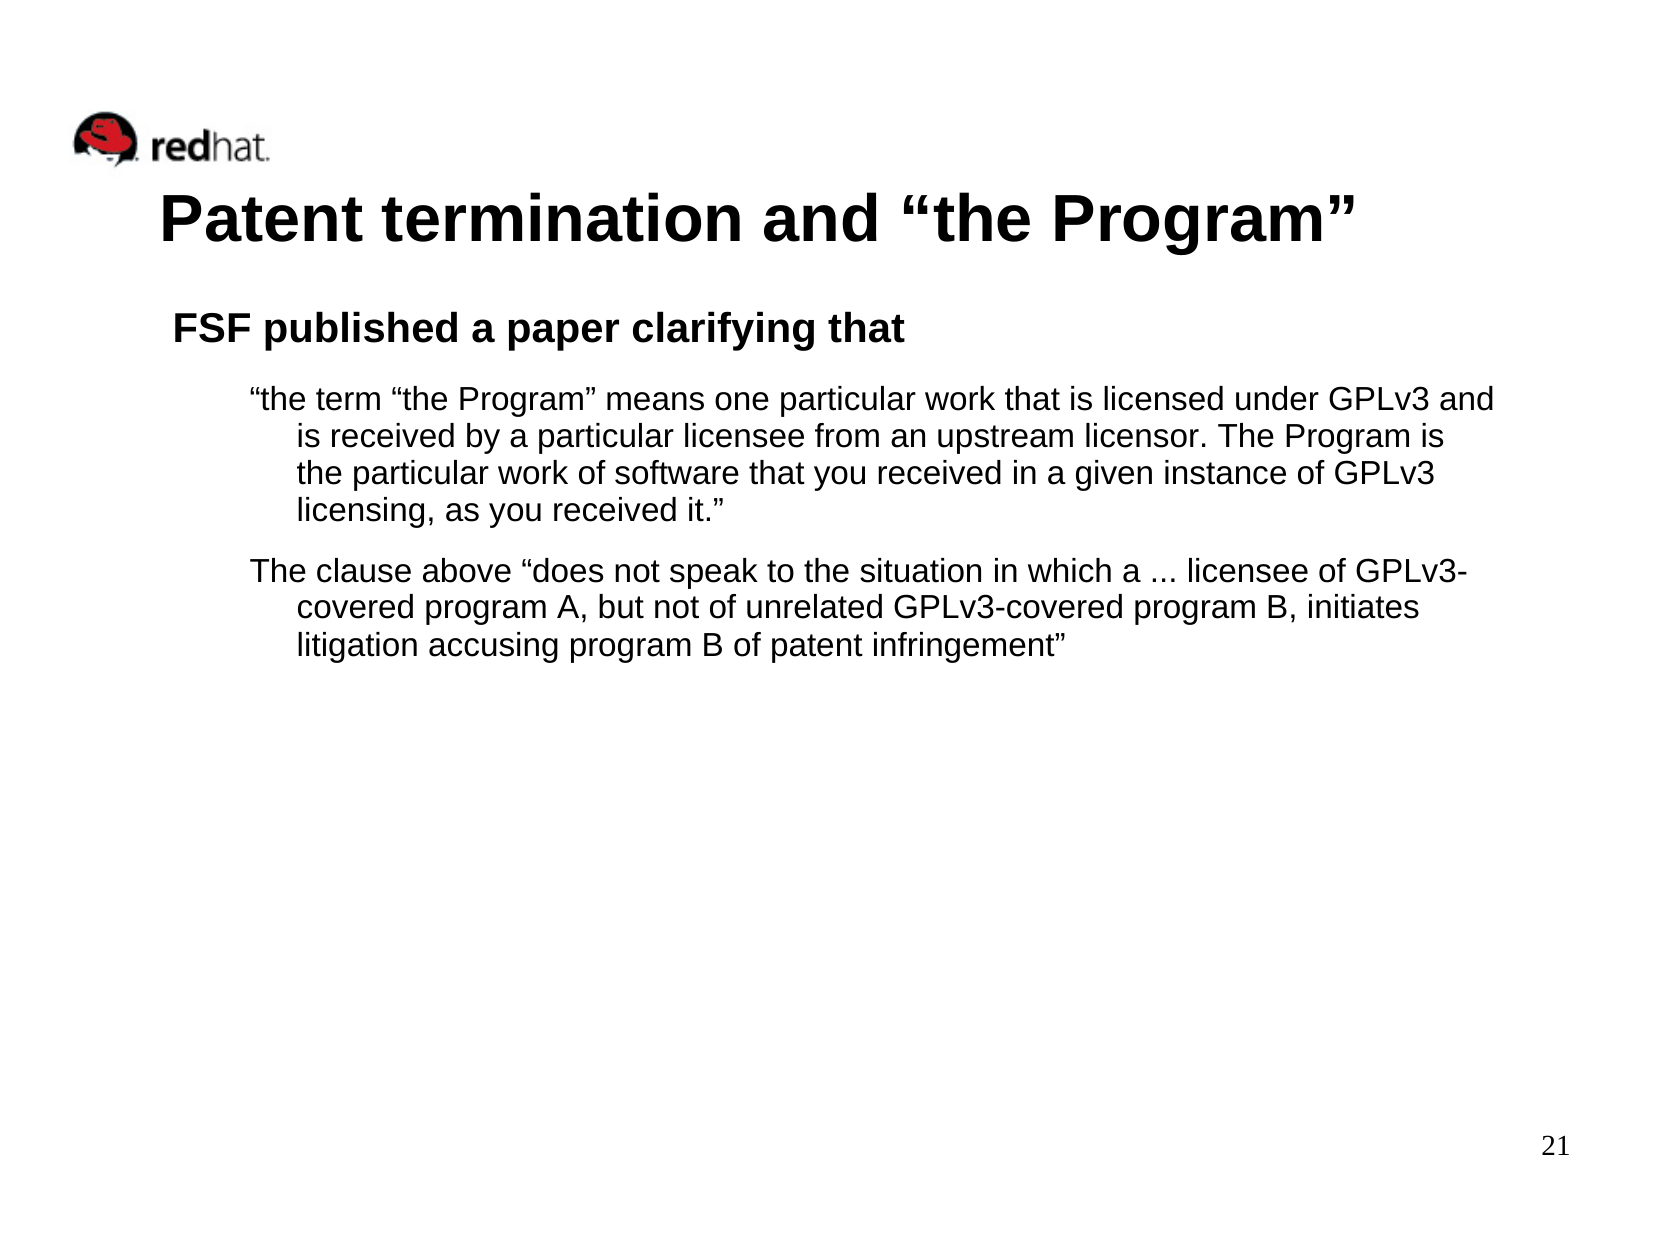

# Patent termination and “the Program”
FSF published a paper clarifying that
“the term “the Program” means one particular work that is licensed under GPLv3 and is received by a particular licensee from an upstream licensor. The Program is the particular work of software that you received in a given instance of GPLv3 licensing, as you received it.”
The clause above “does not speak to the situation in which a ... licensee of GPLv3-covered program A, but not of unrelated GPLv3-covered program B, initiates litigation accusing program B of patent infringement”
21